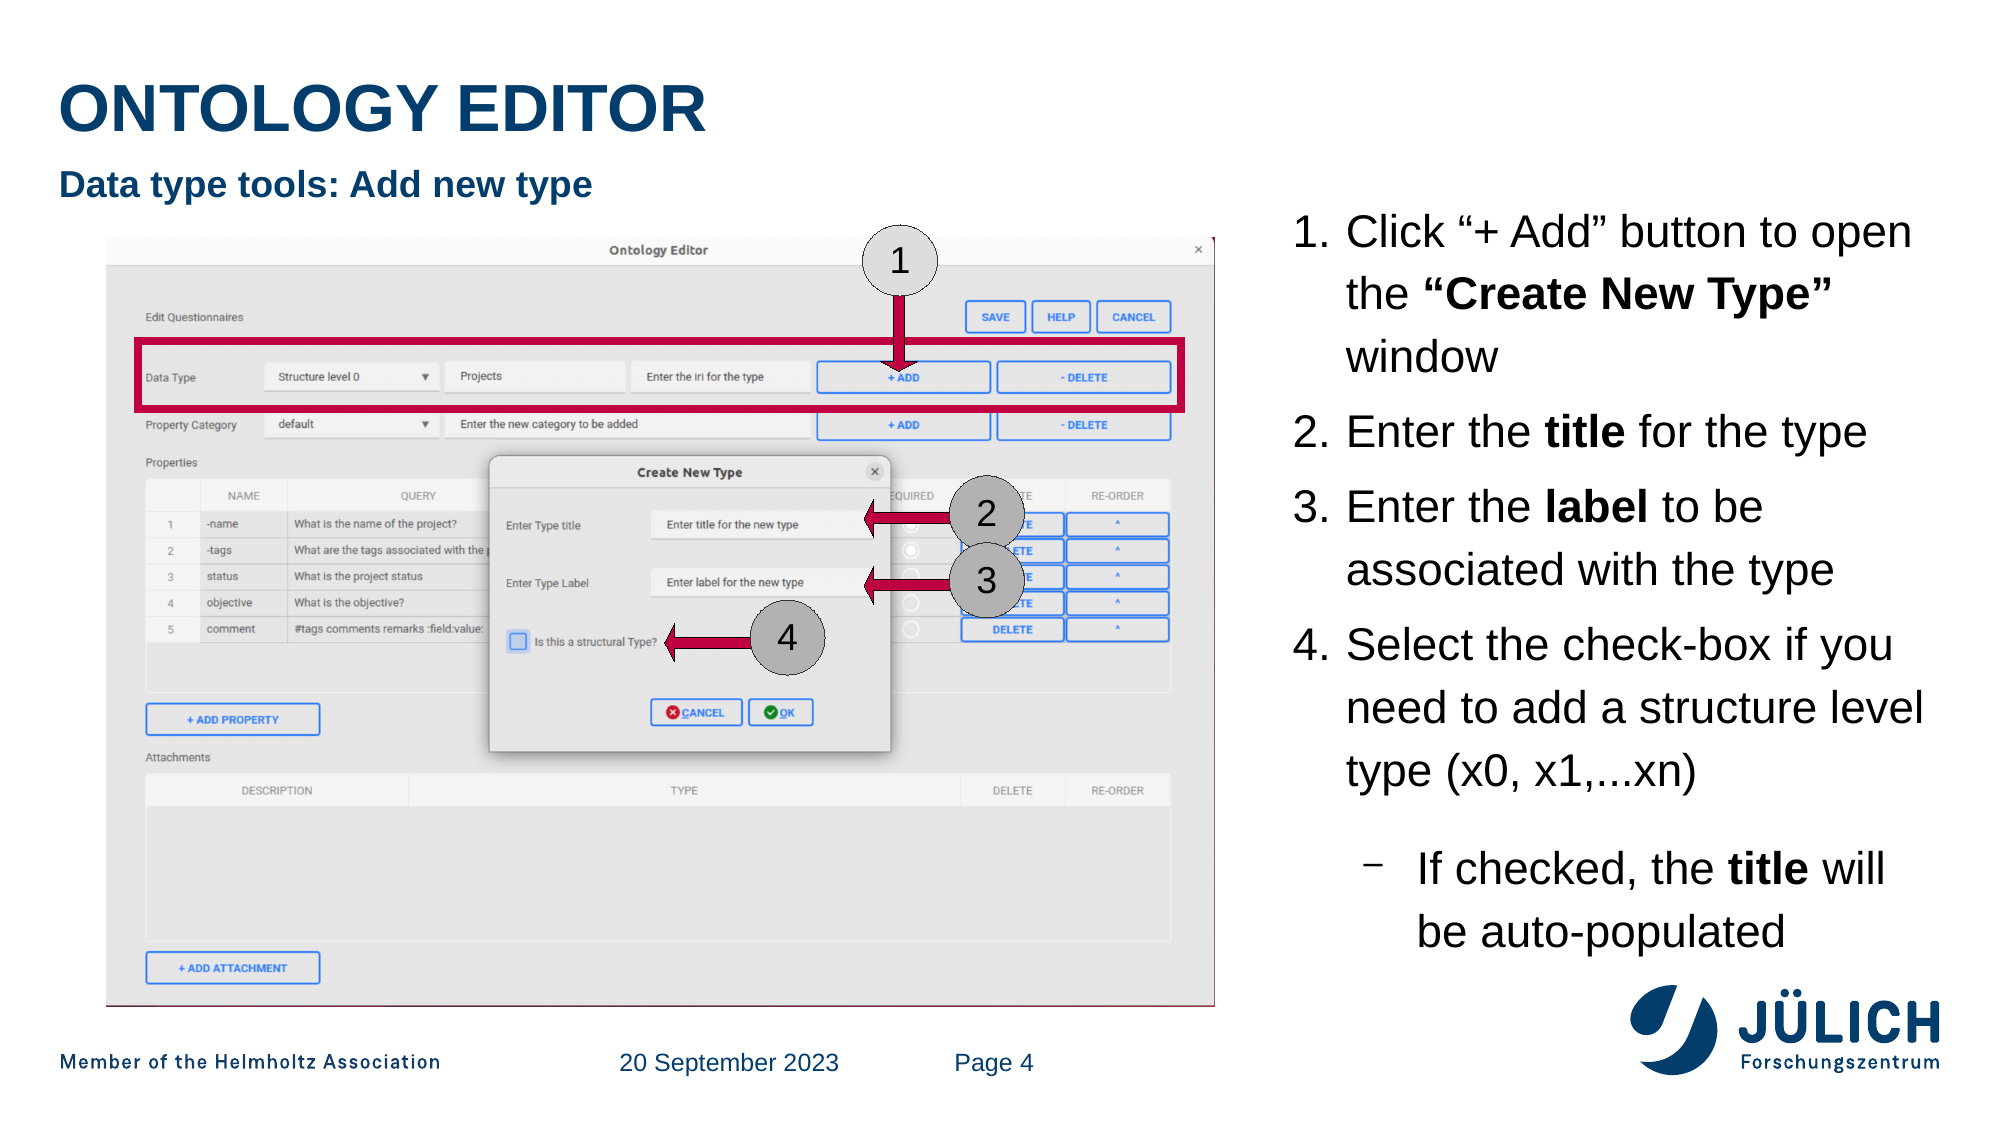

# Ontology Editor
Data type tools: Add new type
Click “+ Add” button to open the “Create New Type” window
Enter the title for the type
Enter the label to be associated with the type
Select the check-box if you need to add a structure level type (x0, x1,...xn)
If checked, the title will be auto-populated
1
2
3
4
20 September 2023
Page